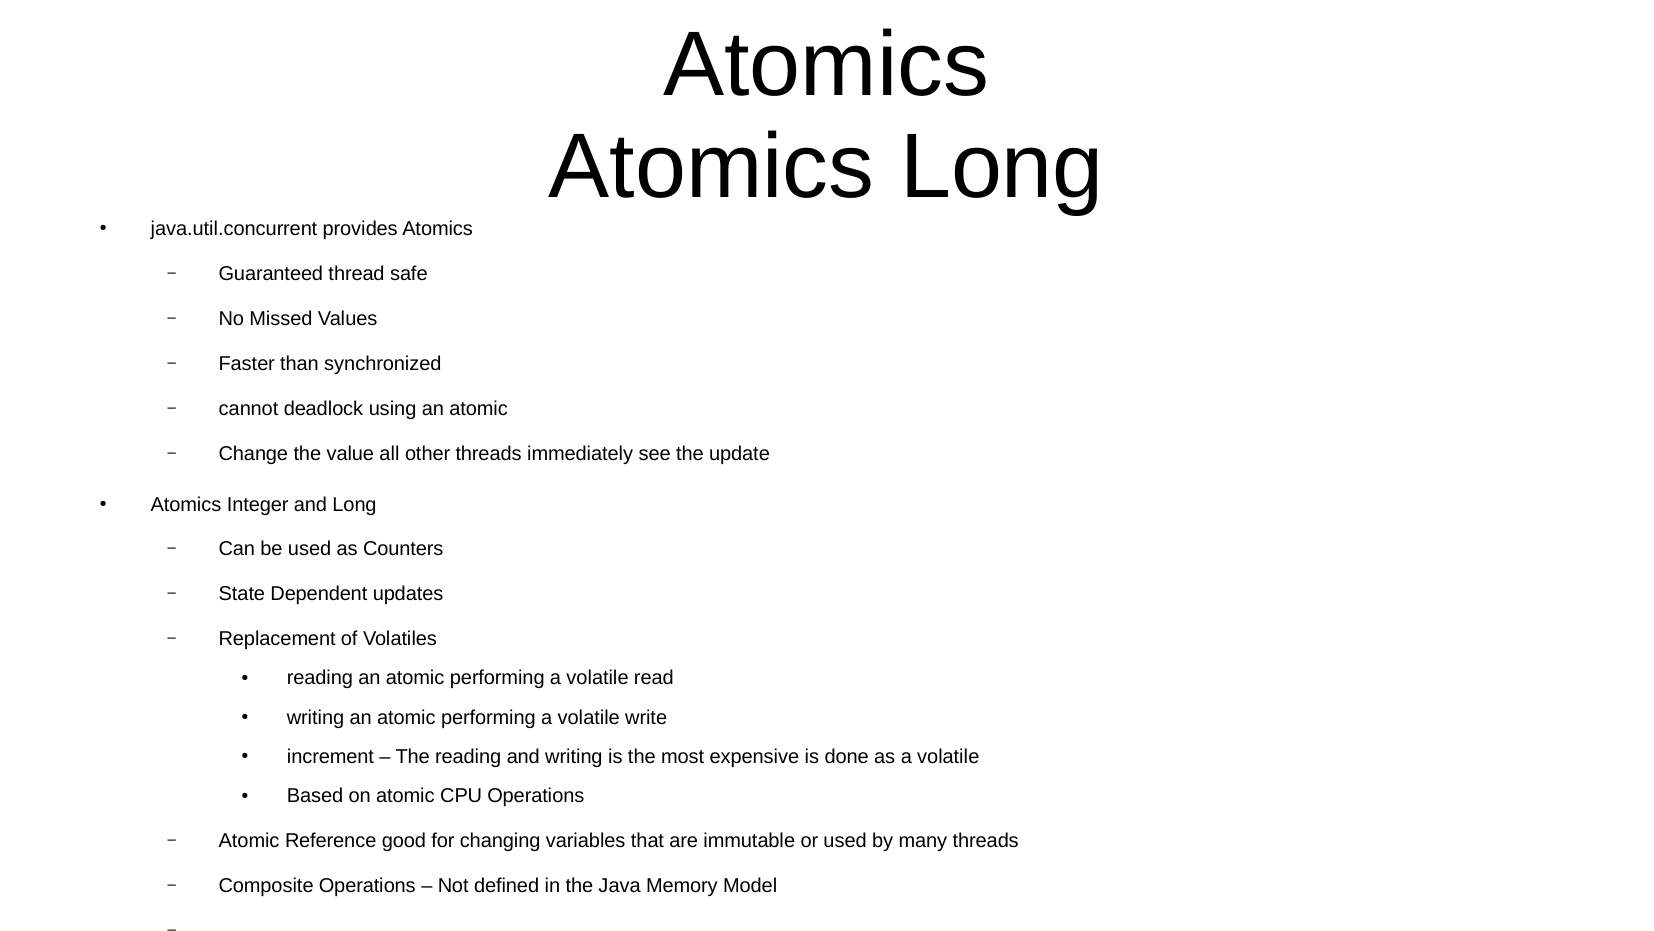

# Atomics Atomics Long
java.util.concurrent provides Atomics
Guaranteed thread safe
No Missed Values
Faster than synchronized
cannot deadlock using an atomic
Change the value all other threads immediately see the update
Atomics Integer and Long
Can be used as Counters
State Dependent updates
Replacement of Volatiles
reading an atomic performing a volatile read
writing an atomic performing a volatile write
increment – The reading and writing is the most expensive is done as a volatile
Based on atomic CPU Operations
Atomic Reference good for changing variables that are immutable or used by many threads
Composite Operations – Not defined in the Java Memory Model